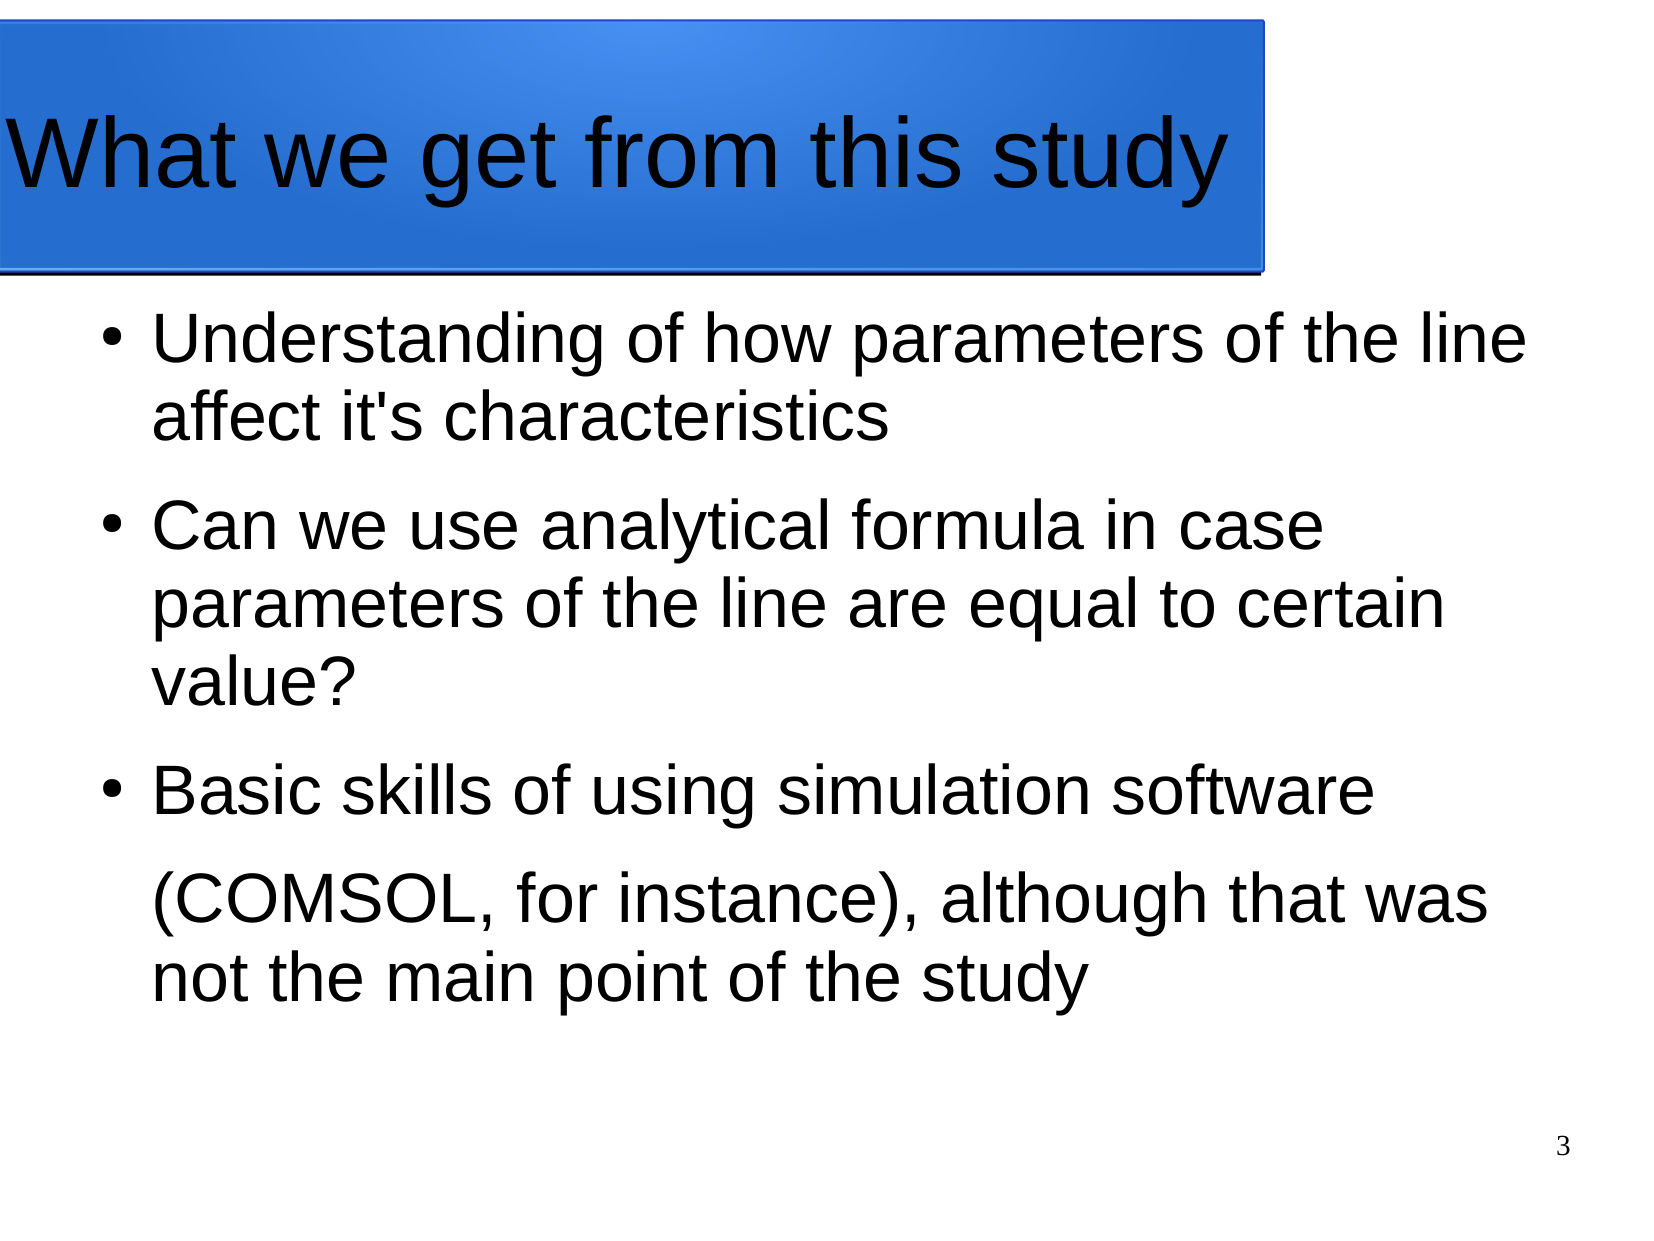

# What we get from this study
Understanding of how parameters of the line affect it's characteristics
Can we use analytical formula in case parameters of the line are equal to certain value?
Basic skills of using simulation software
(COMSOL, for instance), although that was not the main point of the study
3